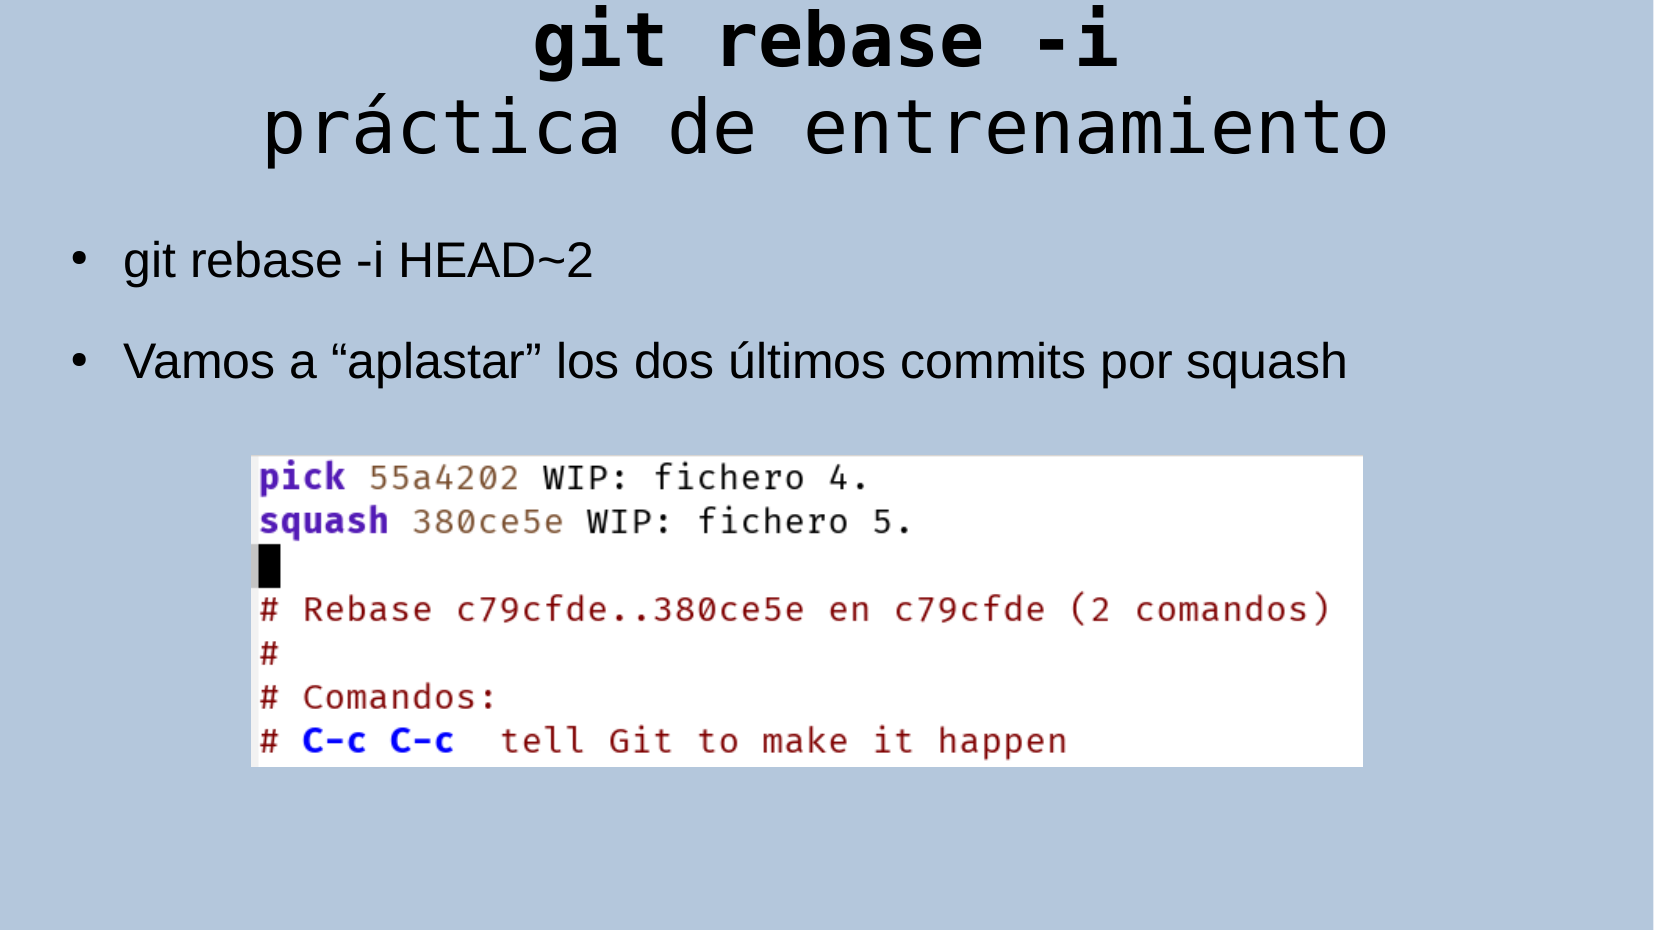

# git rebase -i práctica de entrenamiento
git rebase -i HEAD~2
Vamos a “aplastar” los dos últimos commits por squash